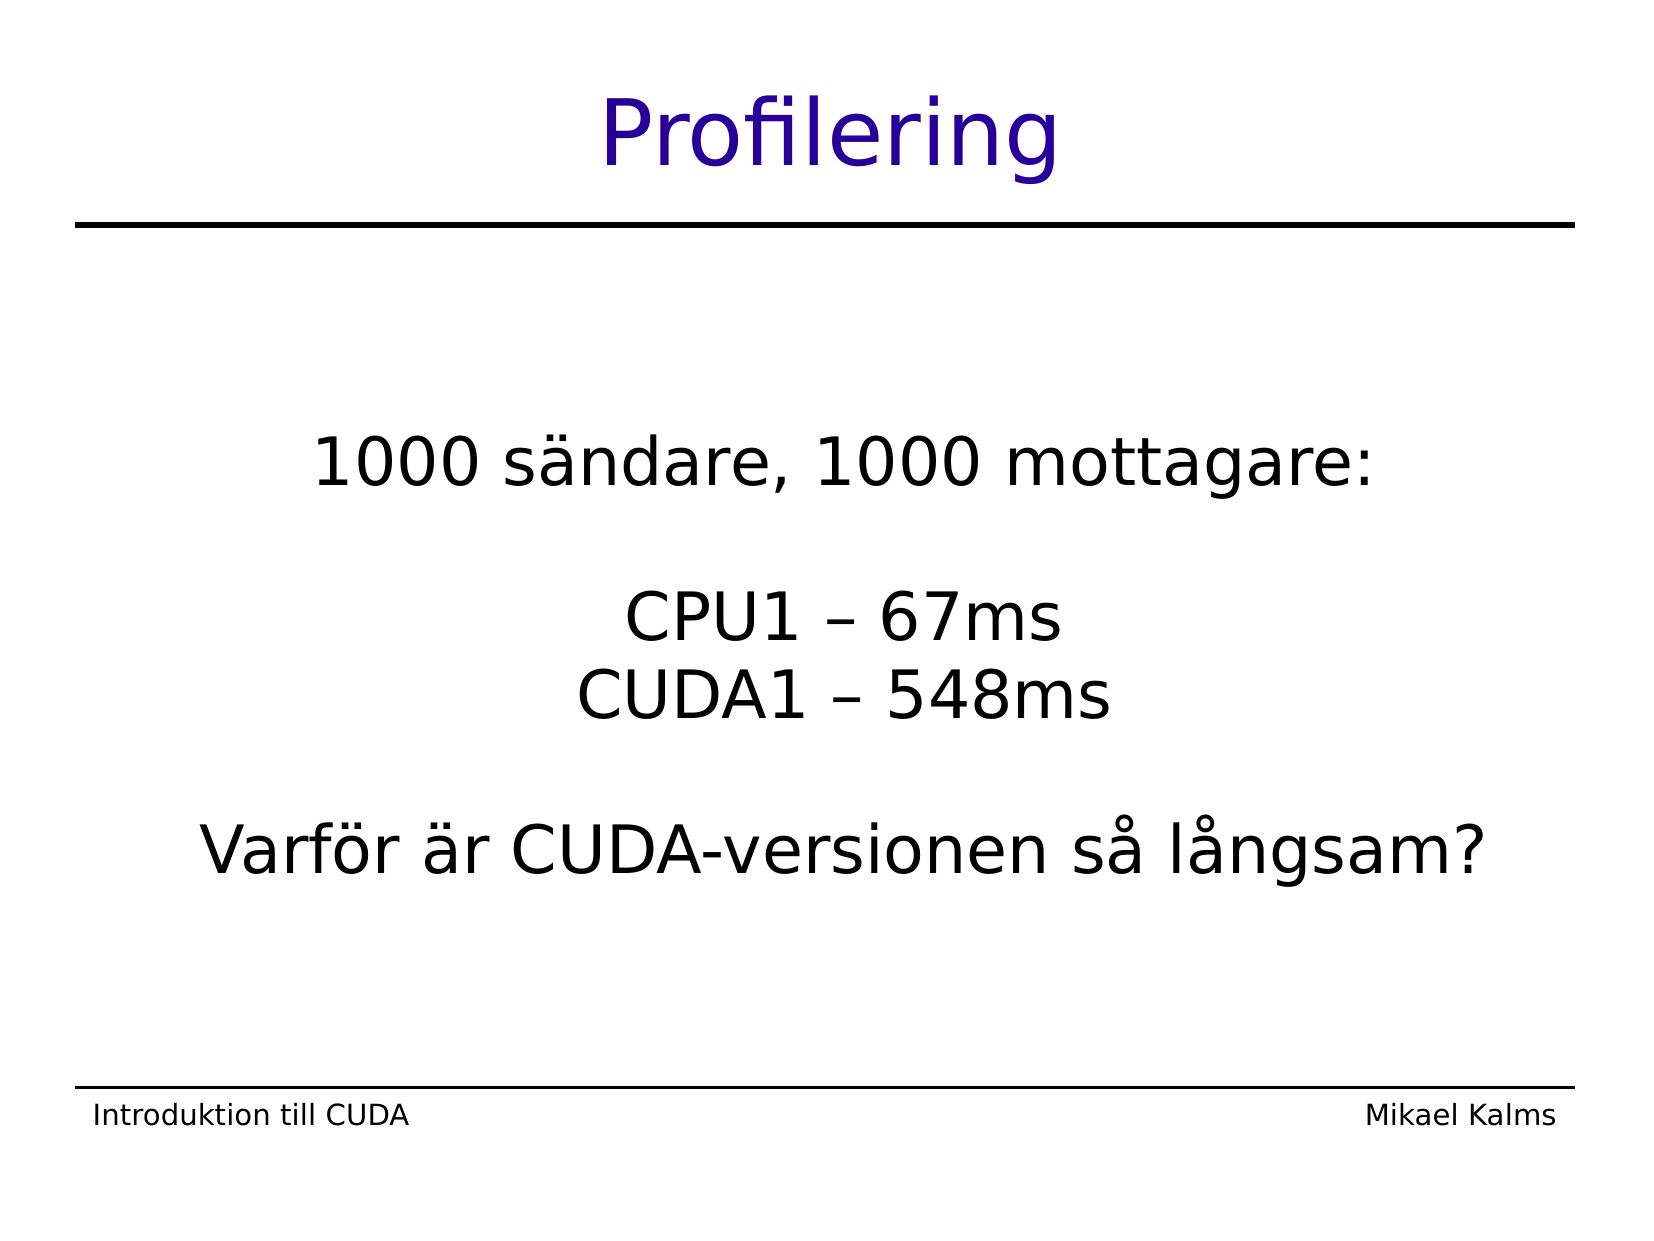

# Profilering
1000 sändare, 1000 mottagare:
CPU1 – 67ms
CUDA1 – 548ms
Varför är CUDA-versionen så långsam?
Introduktion till CUDA
Mikael Kalms